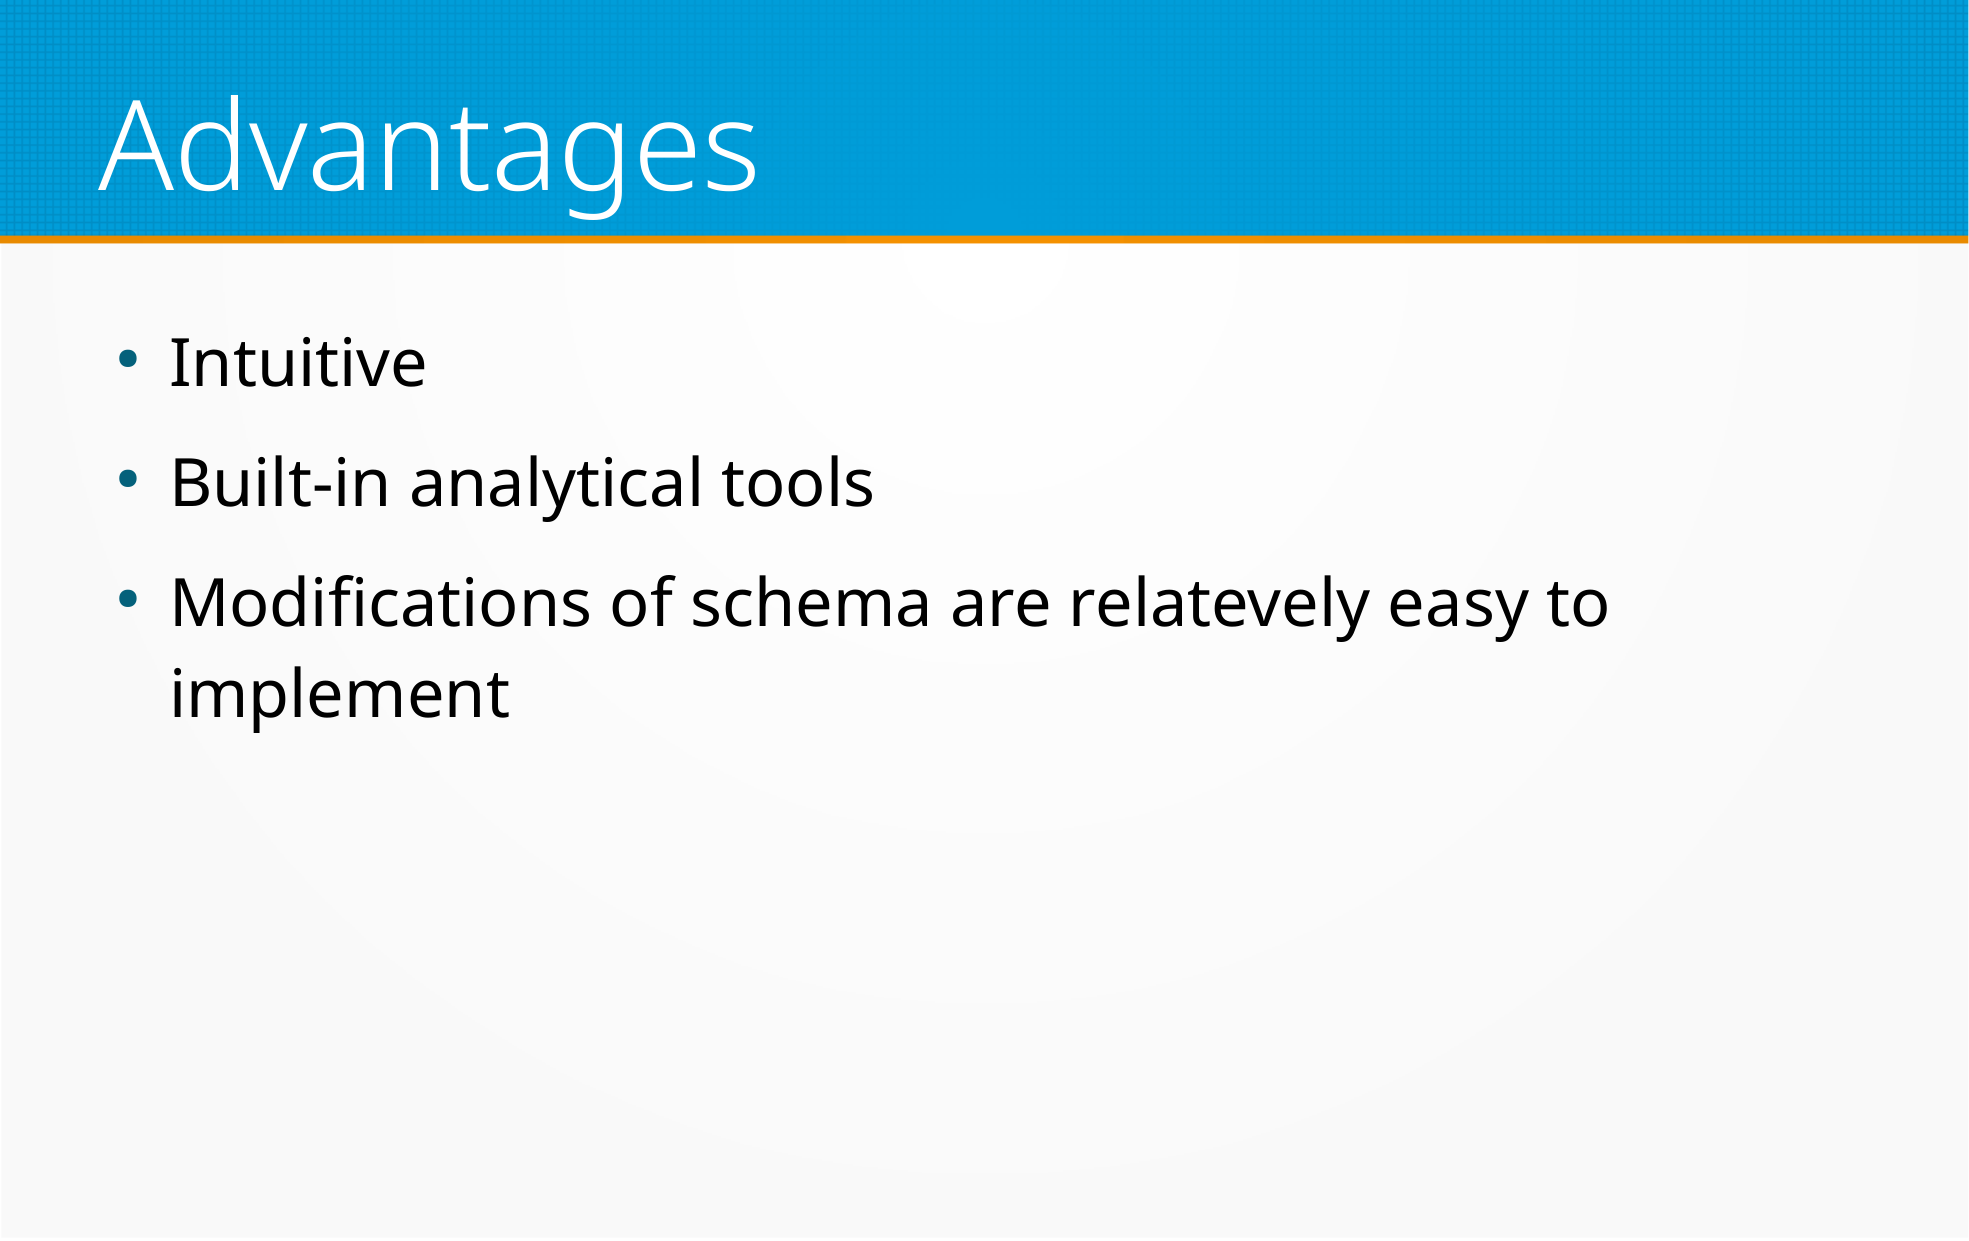

# Advantages
Intuitive
Built-in analytical tools
Modifications of schema are relatevely easy to implement